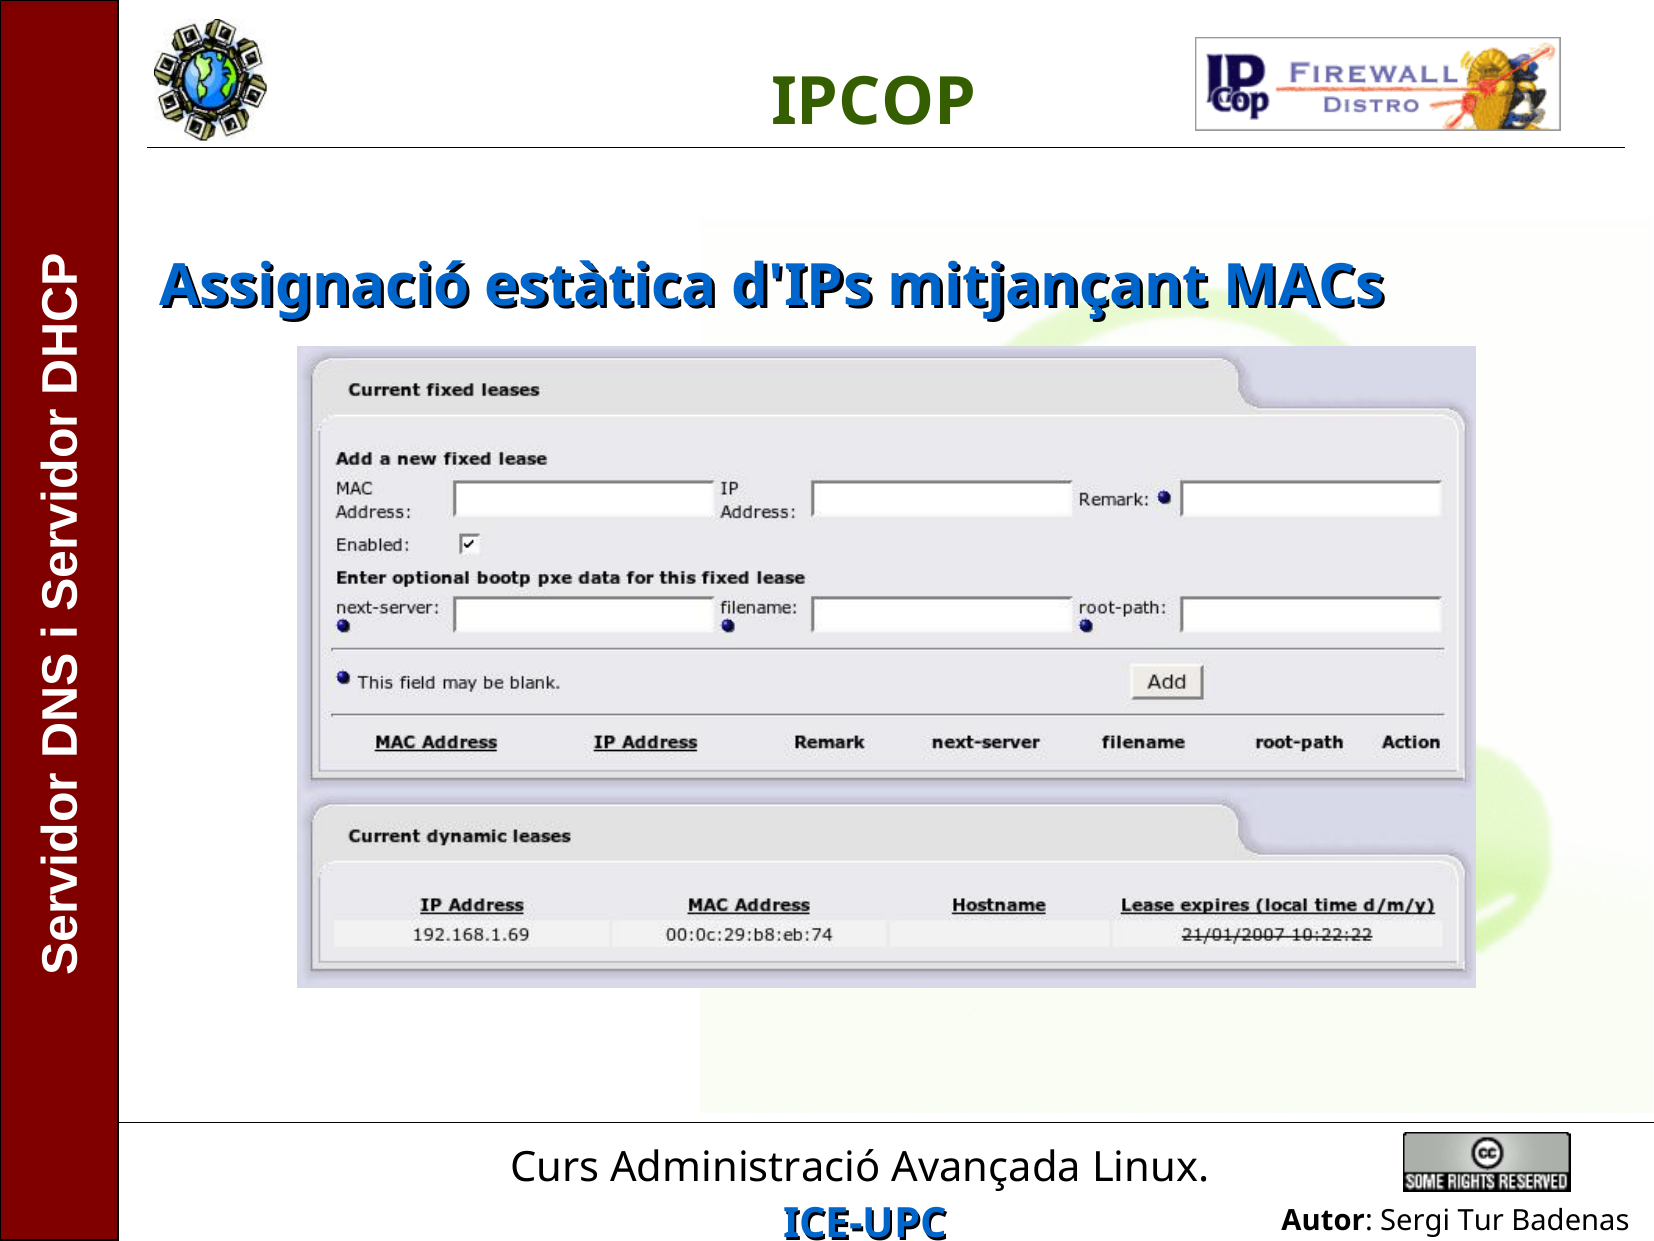

# IPCOP
Assignació estàtica d'IPs mitjançant MACs